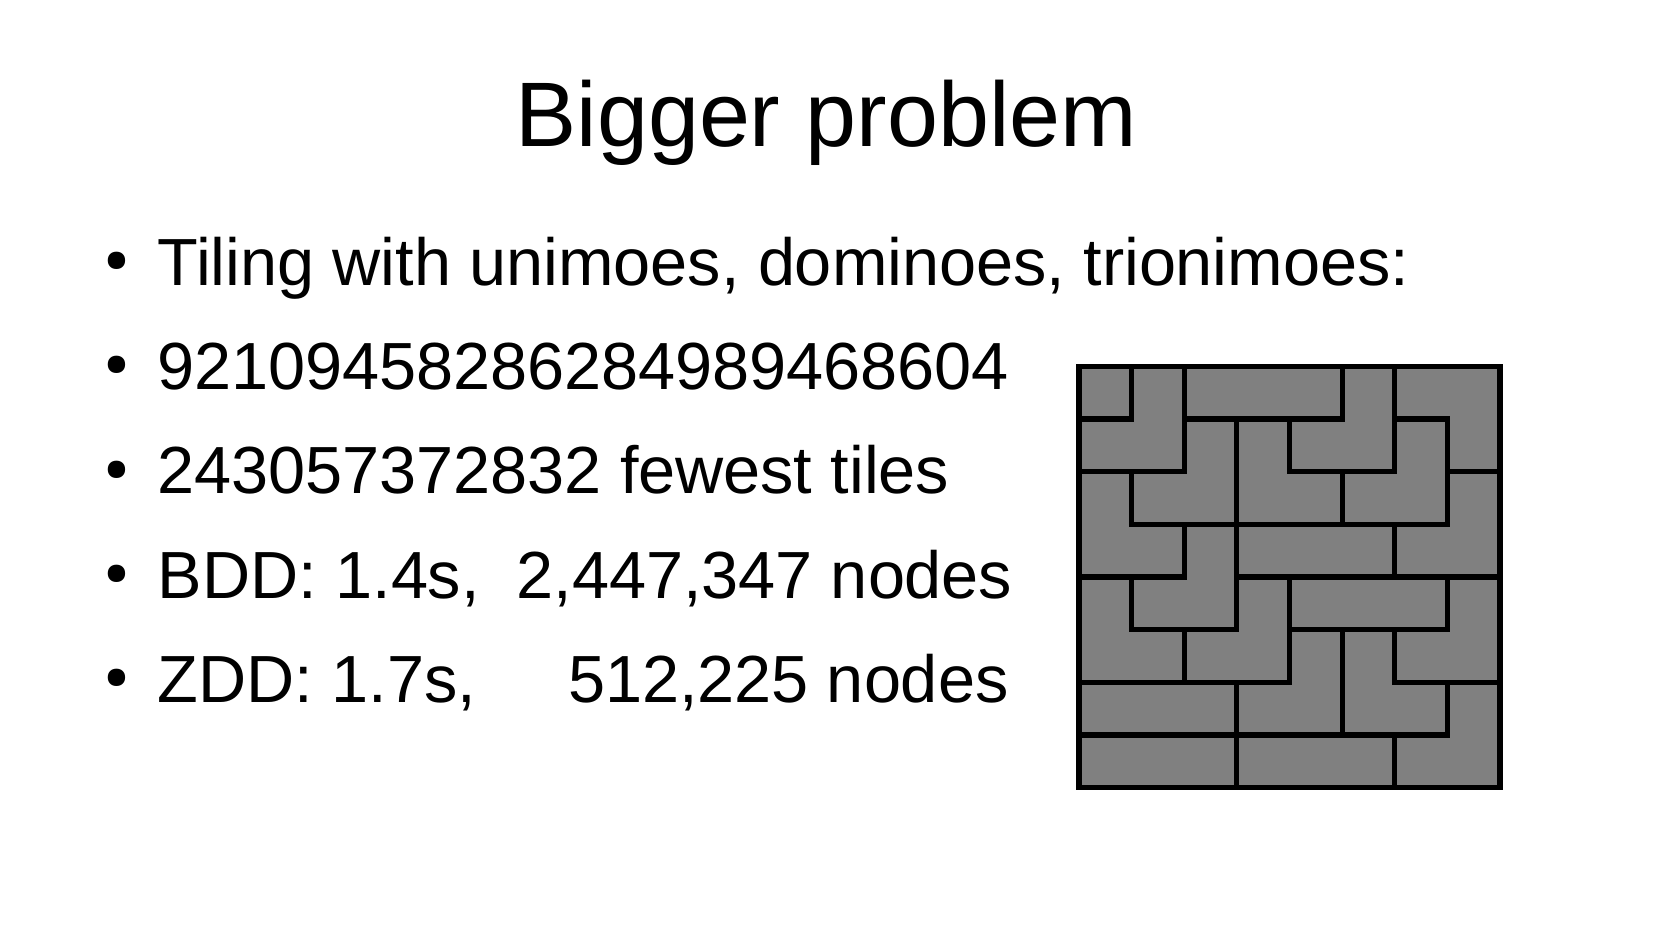

# Bigger problem
Tiling with unimoes, dominoes, trionimoes:
92109458286284989468604
243057372832 fewest tiles
BDD: 1.4s, 2,447,347 nodes
ZDD: 1.7s, 512,225 nodes